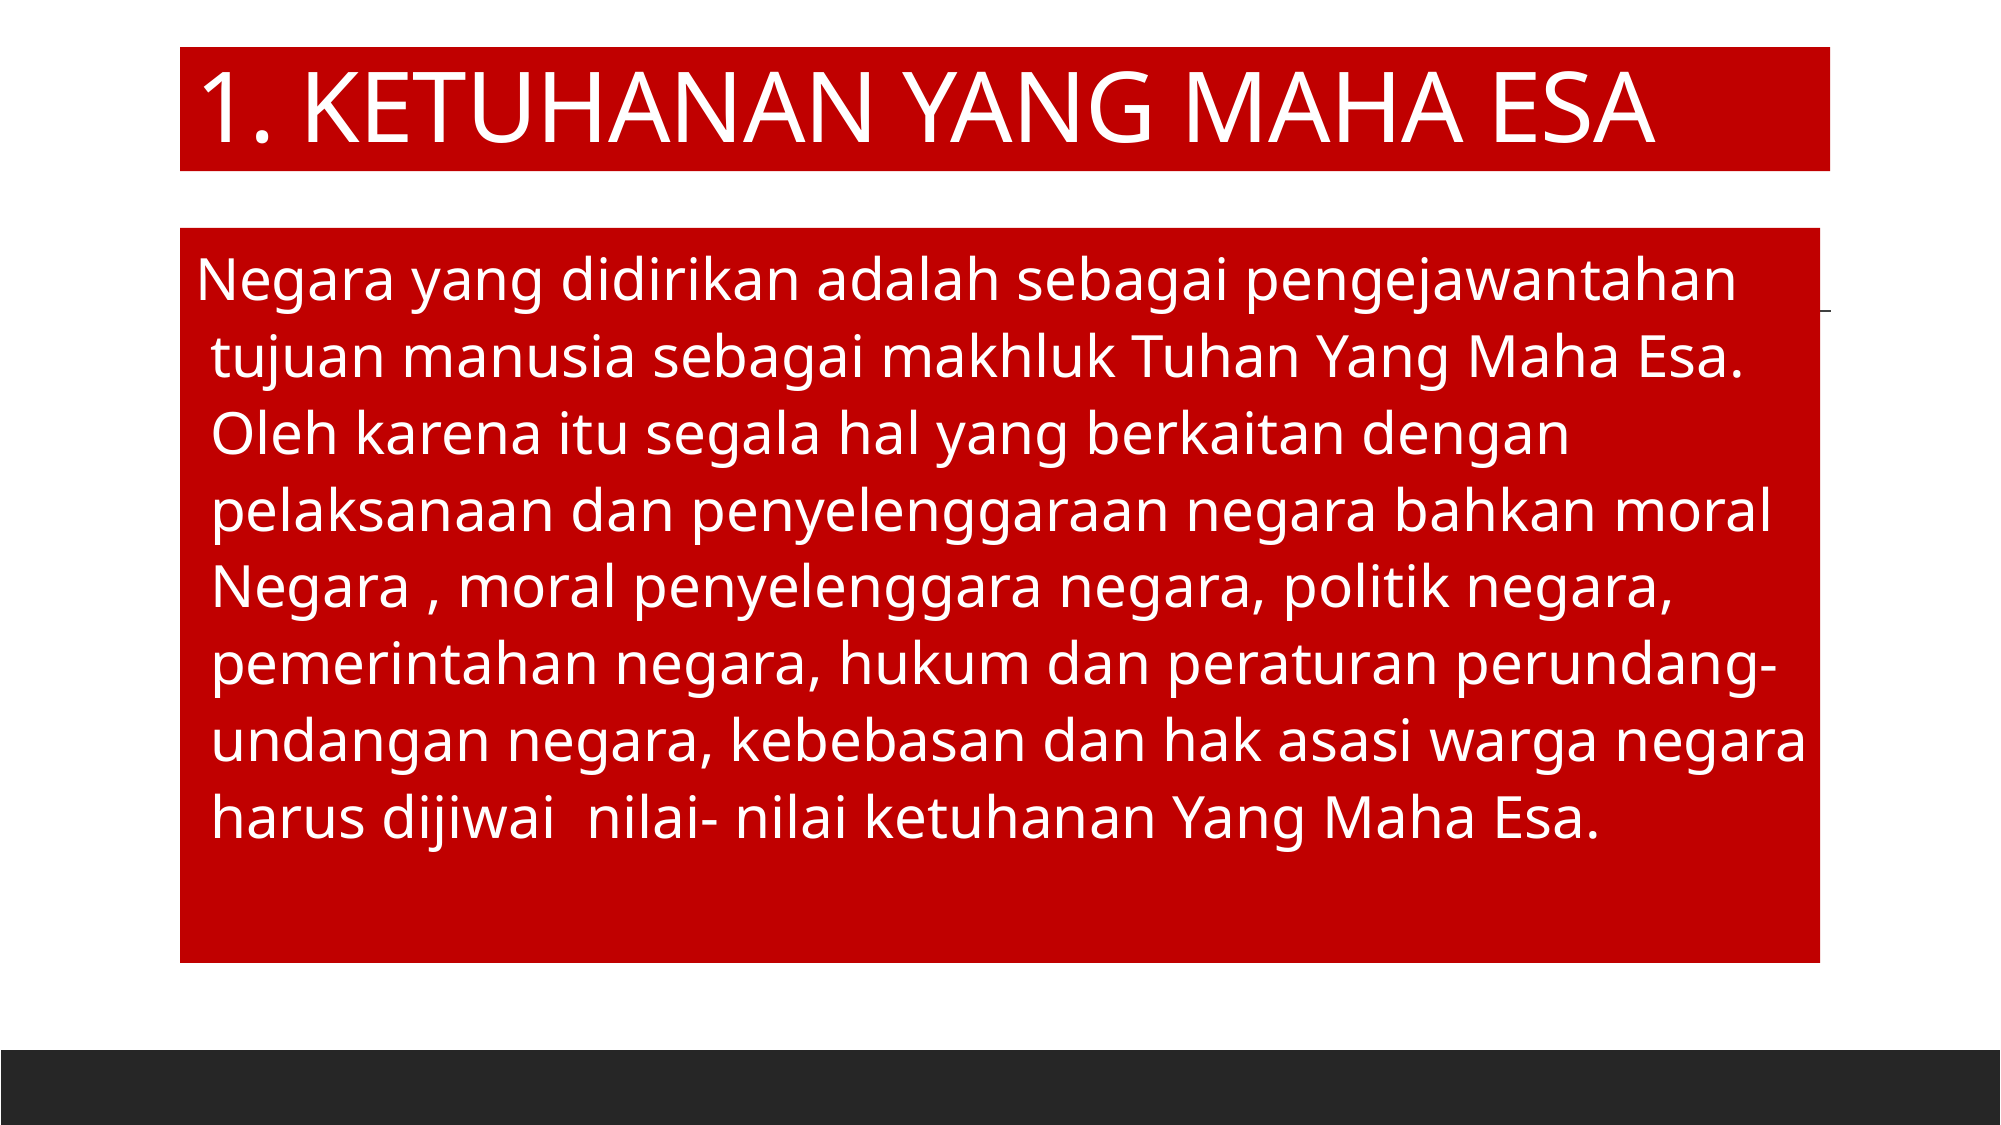

# 1. KETUHANAN YANG MAHA ESA
Negara yang didirikan adalah sebagai pengejawantahan tujuan manusia sebagai makhluk Tuhan Yang Maha Esa. Oleh karena itu segala hal yang berkaitan dengan pelaksanaan dan penyelenggaraan negara bahkan moral Negara , moral penyelenggara negara, politik negara, pemerintahan negara, hukum dan peraturan perundang-undangan negara, kebebasan dan hak asasi warga negara harus dijiwai nilai- nilai ketuhanan Yang Maha Esa.